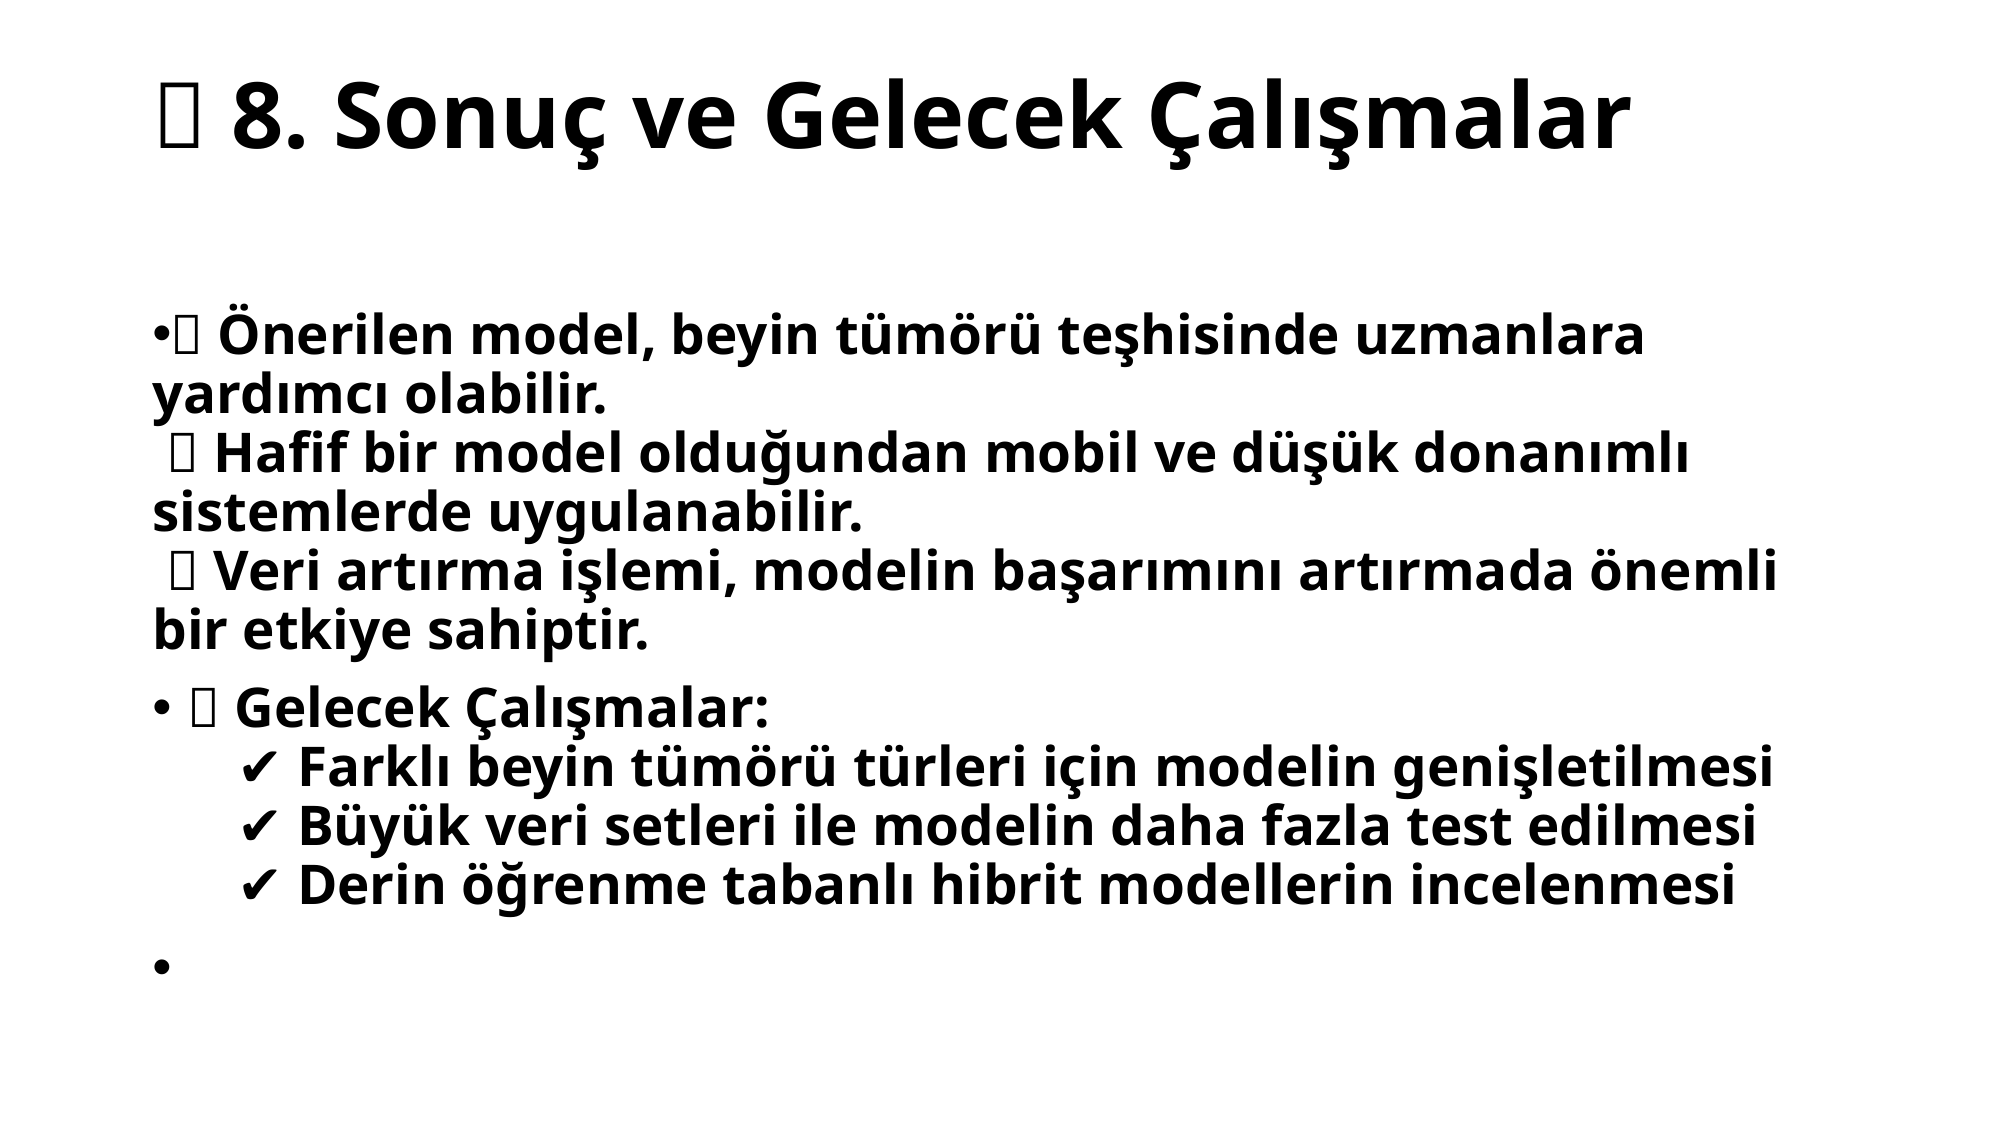

# 📌 8. Sonuç ve Gelecek Çalışmalar
✅ Önerilen model, beyin tümörü teşhisinde uzmanlara yardımcı olabilir.
 ✅ Hafif bir model olduğundan mobil ve düşük donanımlı sistemlerde uygulanabilir.
 ✅ Veri artırma işlemi, modelin başarımını artırmada önemli bir etkiye sahiptir.
📌 Gelecek Çalışmalar:
 ✔ Farklı beyin tümörü türleri için modelin genişletilmesi
 ✔ Büyük veri setleri ile modelin daha fazla test edilmesi
 ✔ Derin öğrenme tabanlı hibrit modellerin incelenmesi